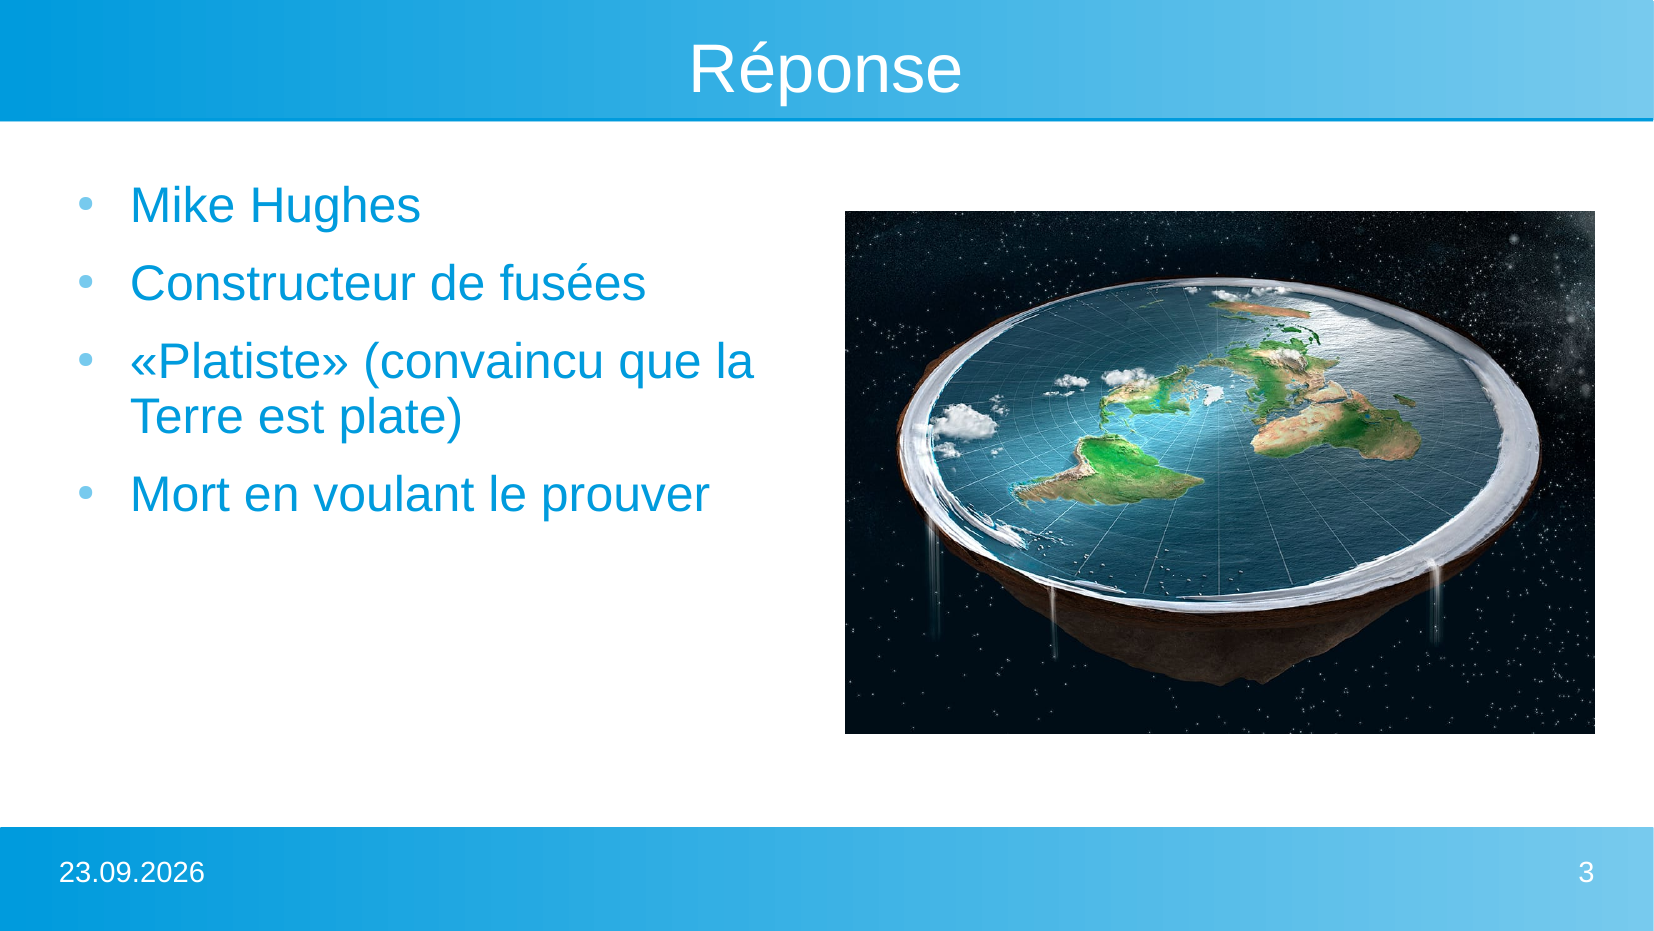

# Réponse
Mike Hughes
Constructeur de fusées
«Platiste» (convaincu que la Terre est plate)
Mort en voulant le prouver
3